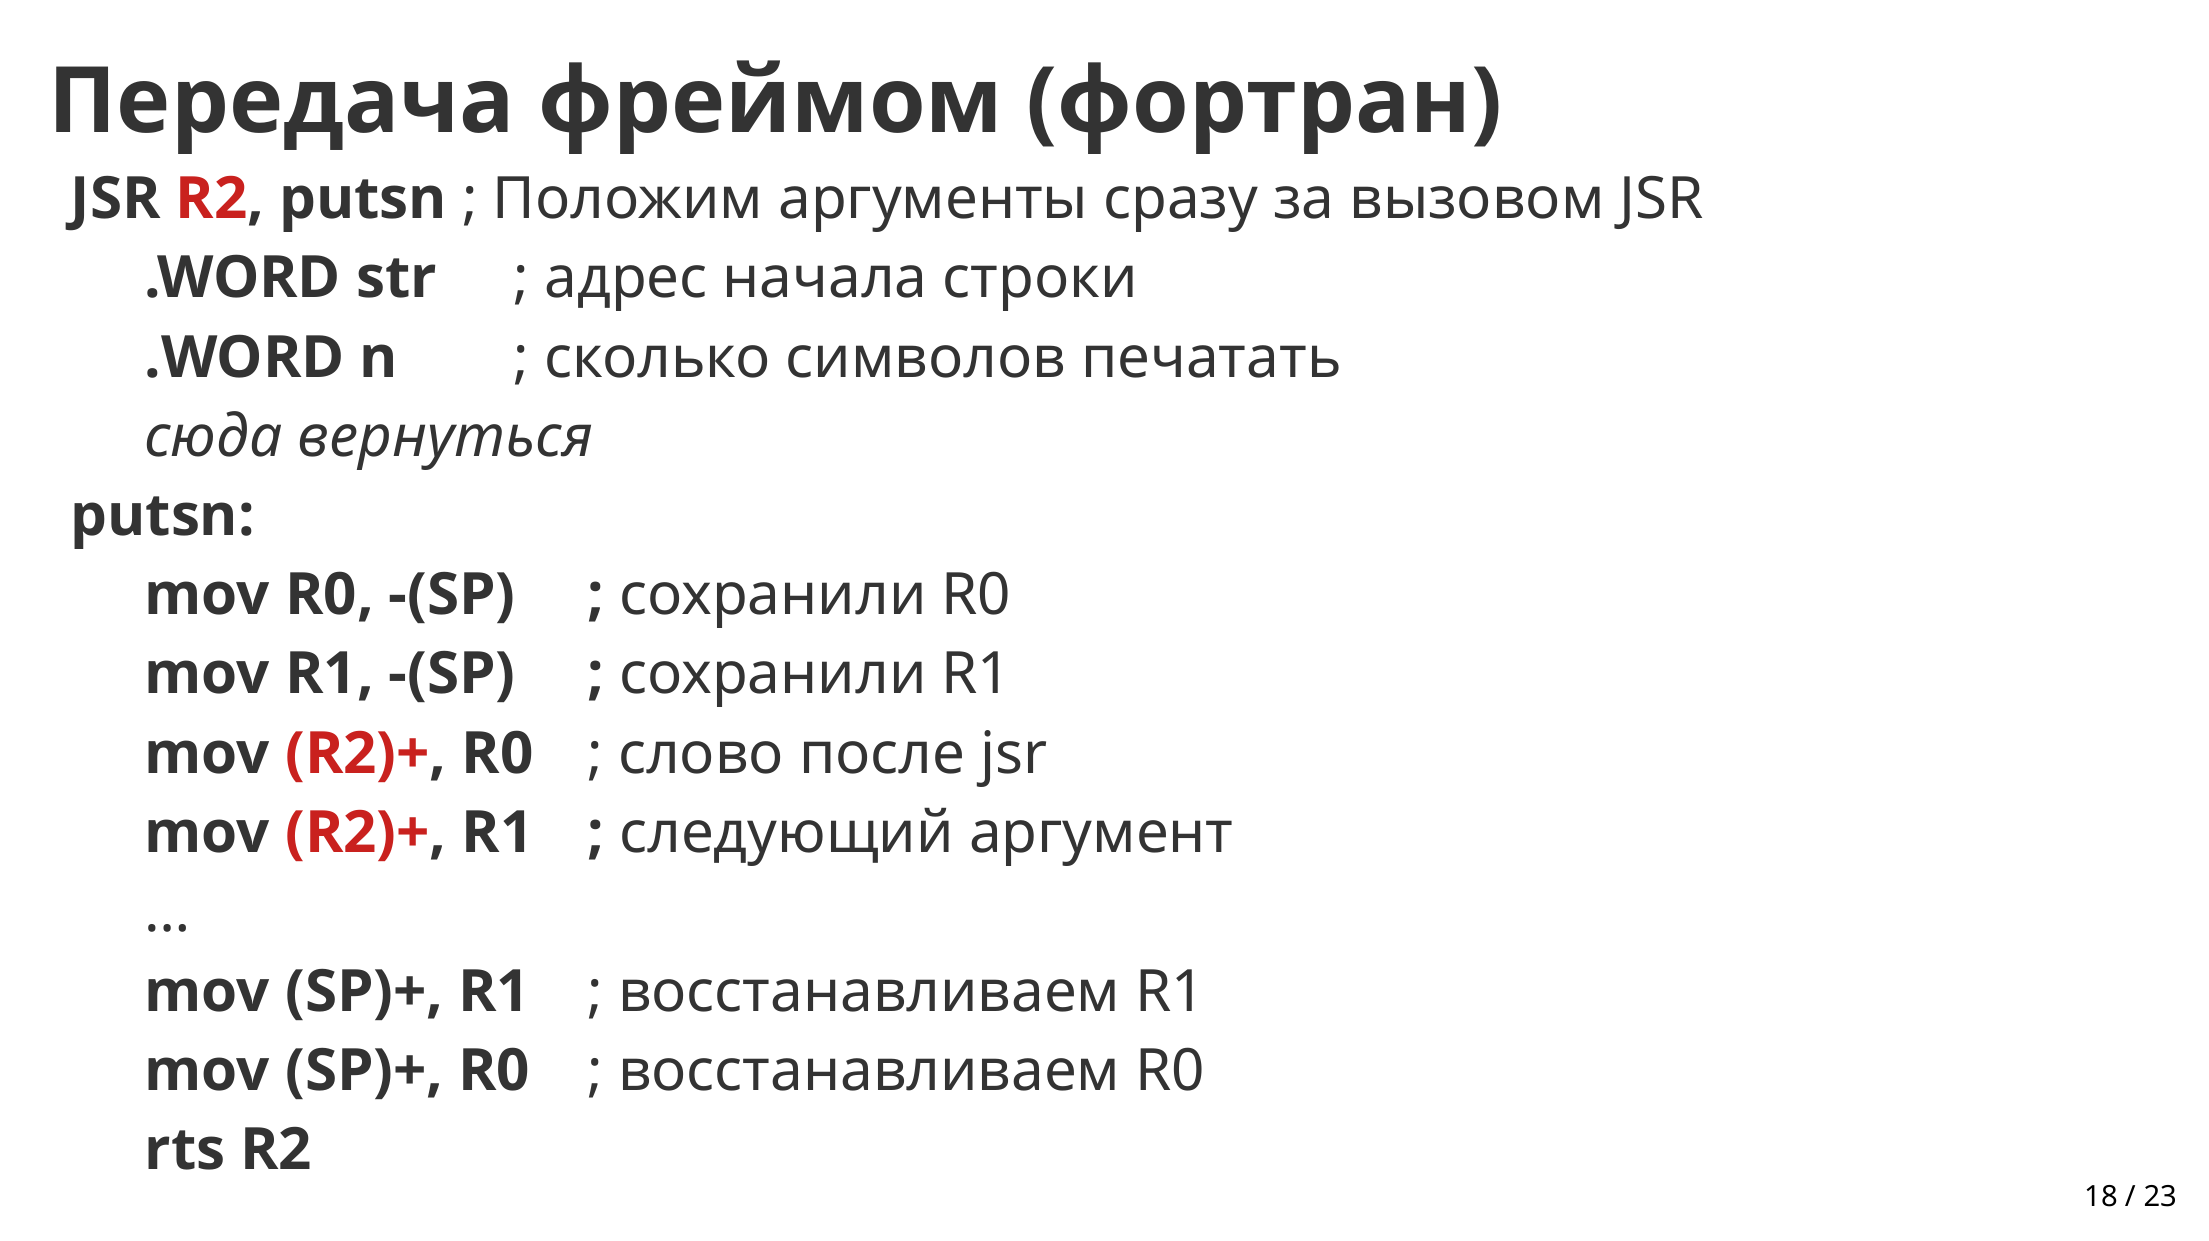

# Передача фреймом (фортран)
JSR R2, putsn ; Положим аргументы сразу за вызовом JSR
	.WORD str		; адрес начала строки
	.WORD n		; сколько символов печатать
	сюда вернуться
putsn:
	mov R0, -(SP)	; сохранили R0
	mov R1, -(SP)	; сохранили R1
	mov (R2)+, R0	; слово после jsr
	mov (R2)+, R1	; следующий аргумент
	…
	mov (SP)+, R1	; восстанавливаем R1
	mov (SP)+, R0	; восстанавливаем R0
	rts R2
18